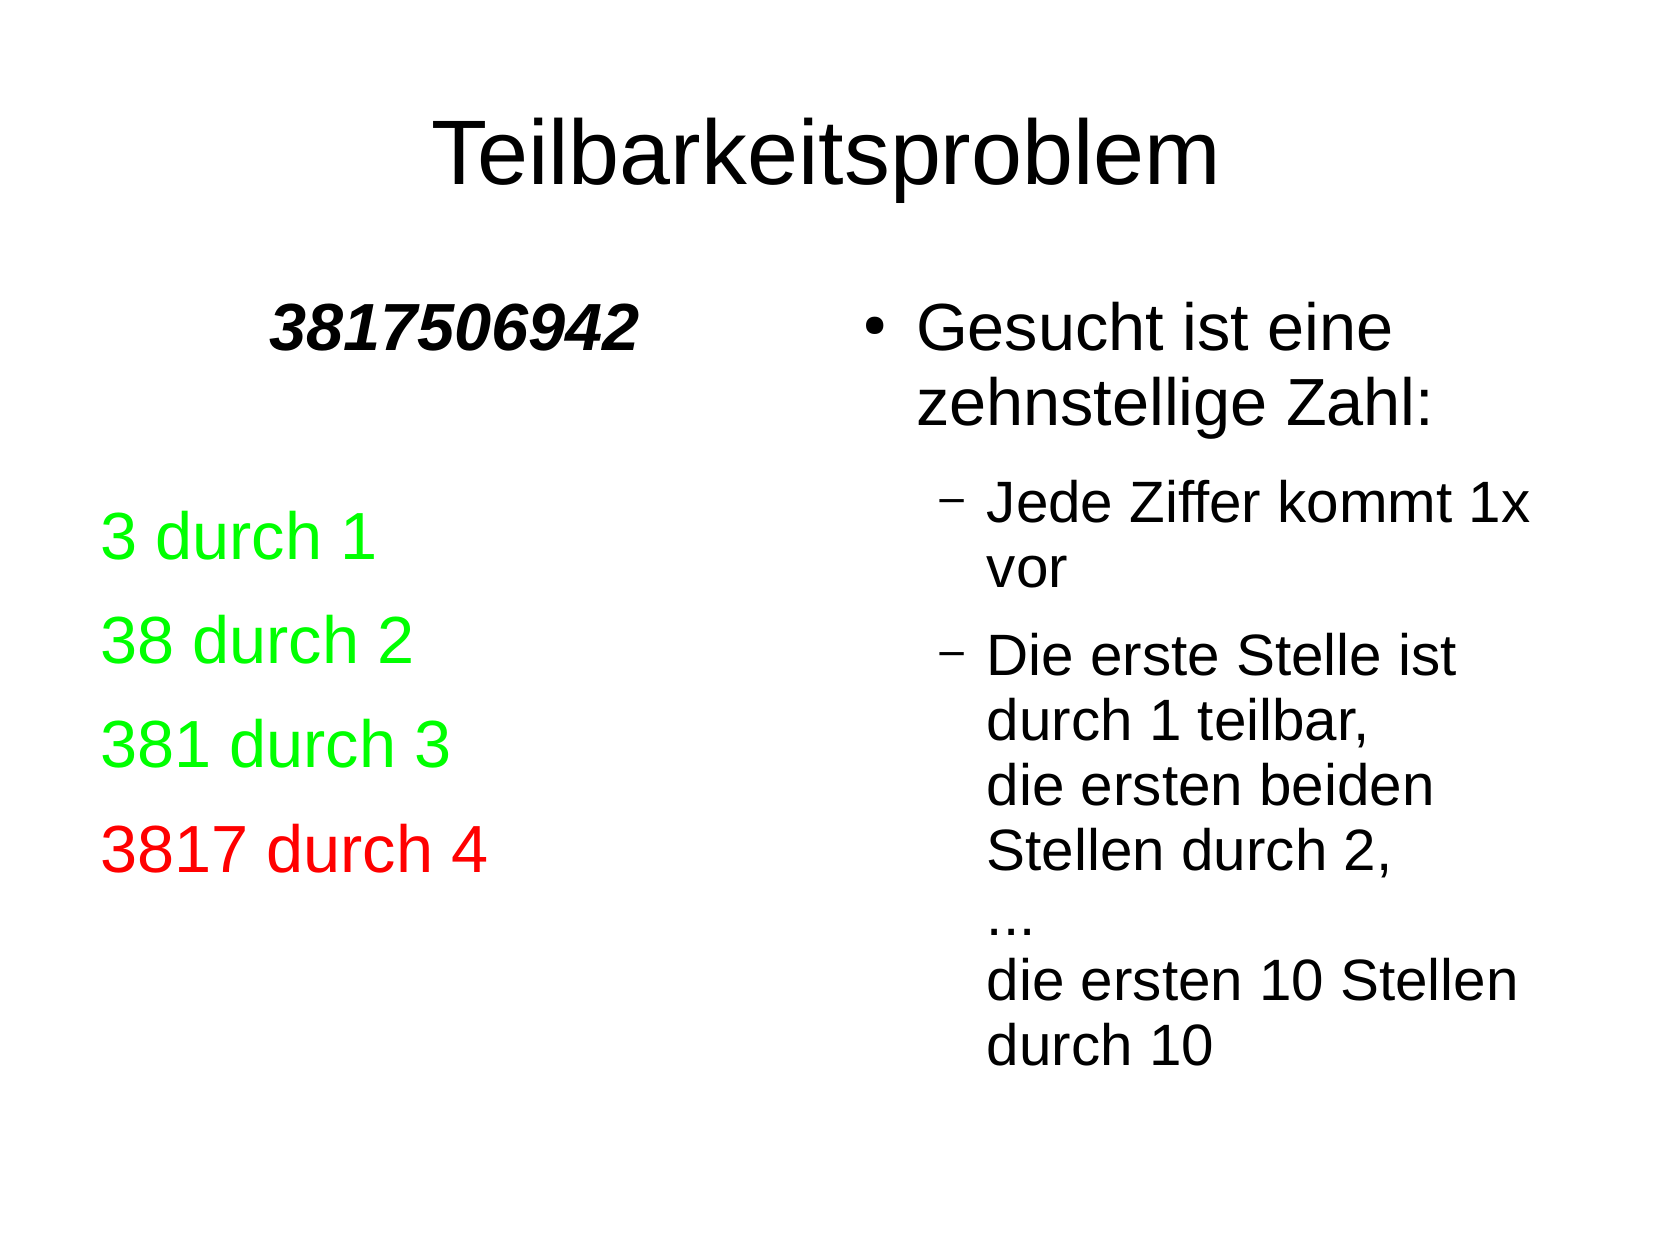

# Teilbarkeitsproblem
3817506942
3 durch 1
38 durch 2
381 durch 3
3817 durch 4
Gesucht ist eine zehnstellige Zahl:
Jede Ziffer kommt 1x vor
Die erste Stelle ist durch 1 teilbar,
die ersten beiden Stellen durch 2,
...
die ersten 10 Stellen durch 10